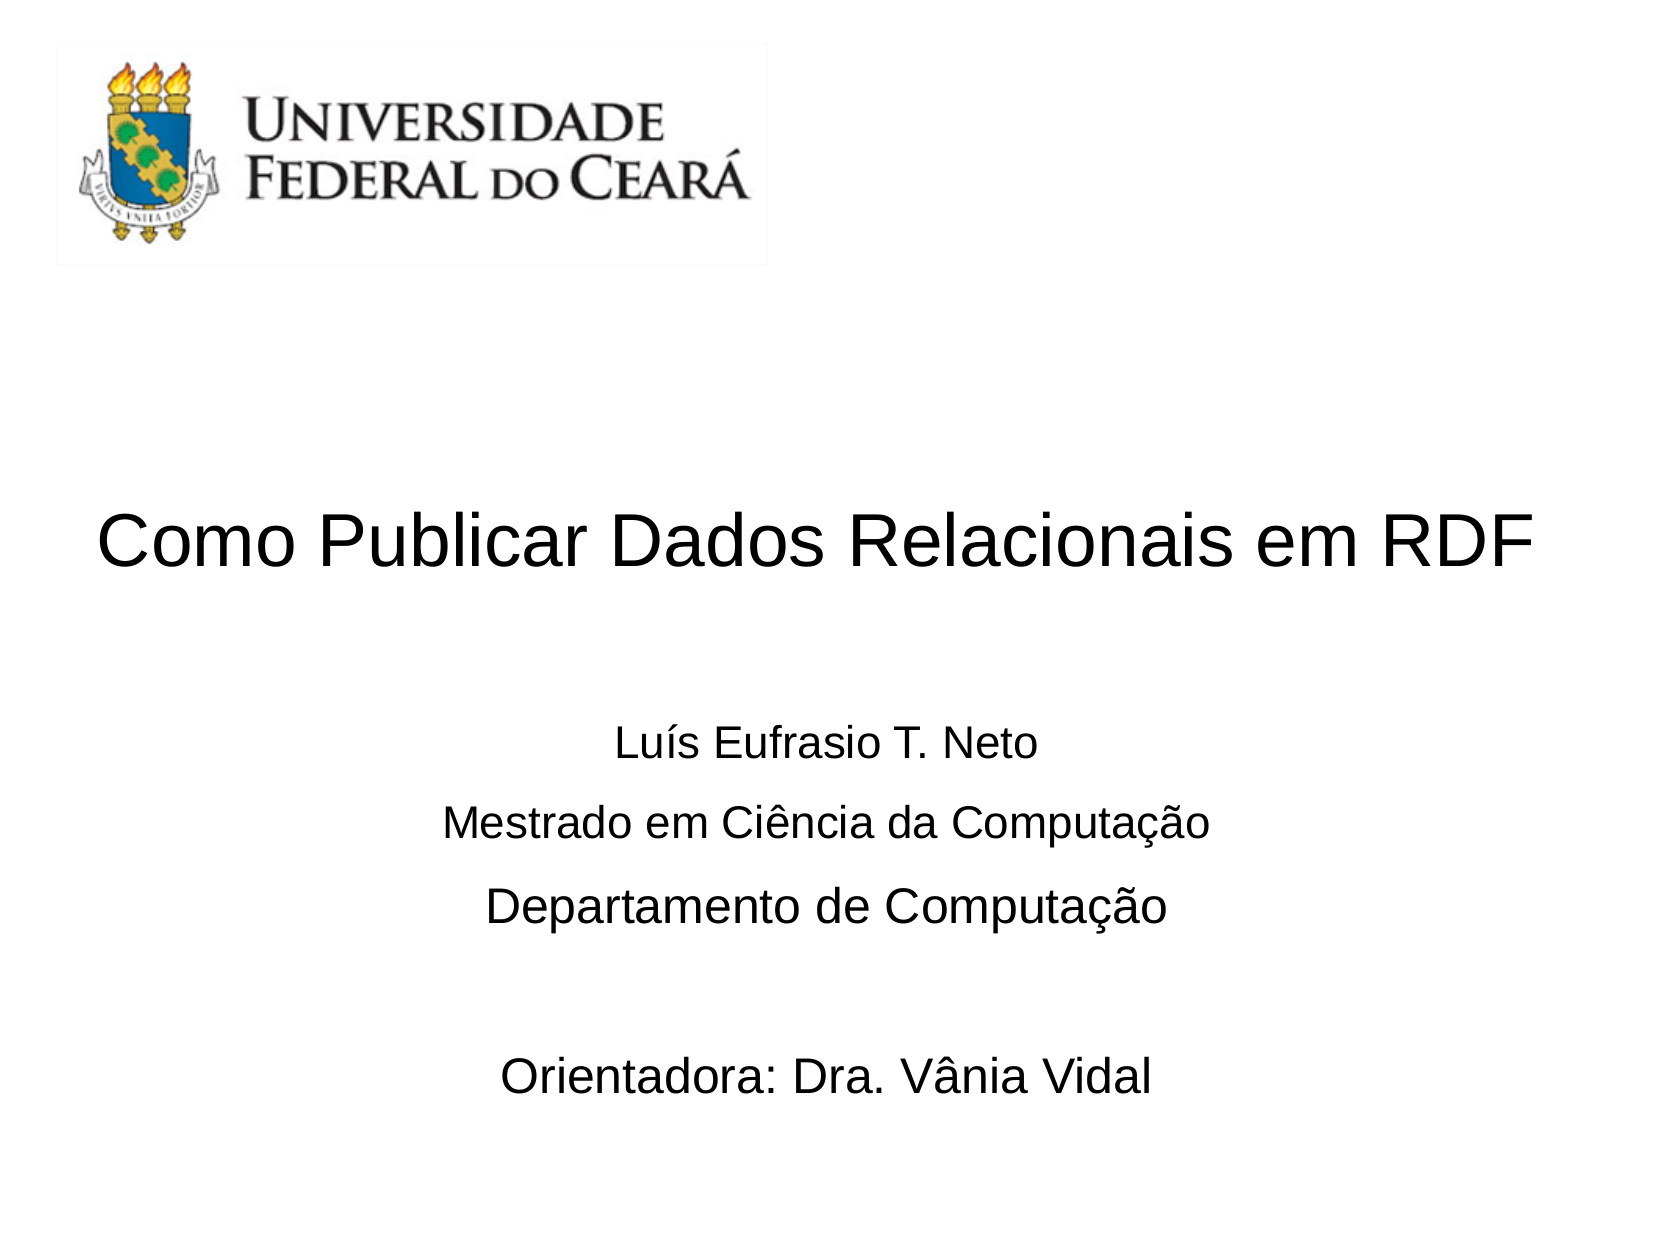

# Como Publicar Dados Relacionais em RDF
Luís Eufrasio T. Neto
Mestrado em Ciência da Computação
Departamento de Computação
Orientadora: Dra. Vânia Vidal